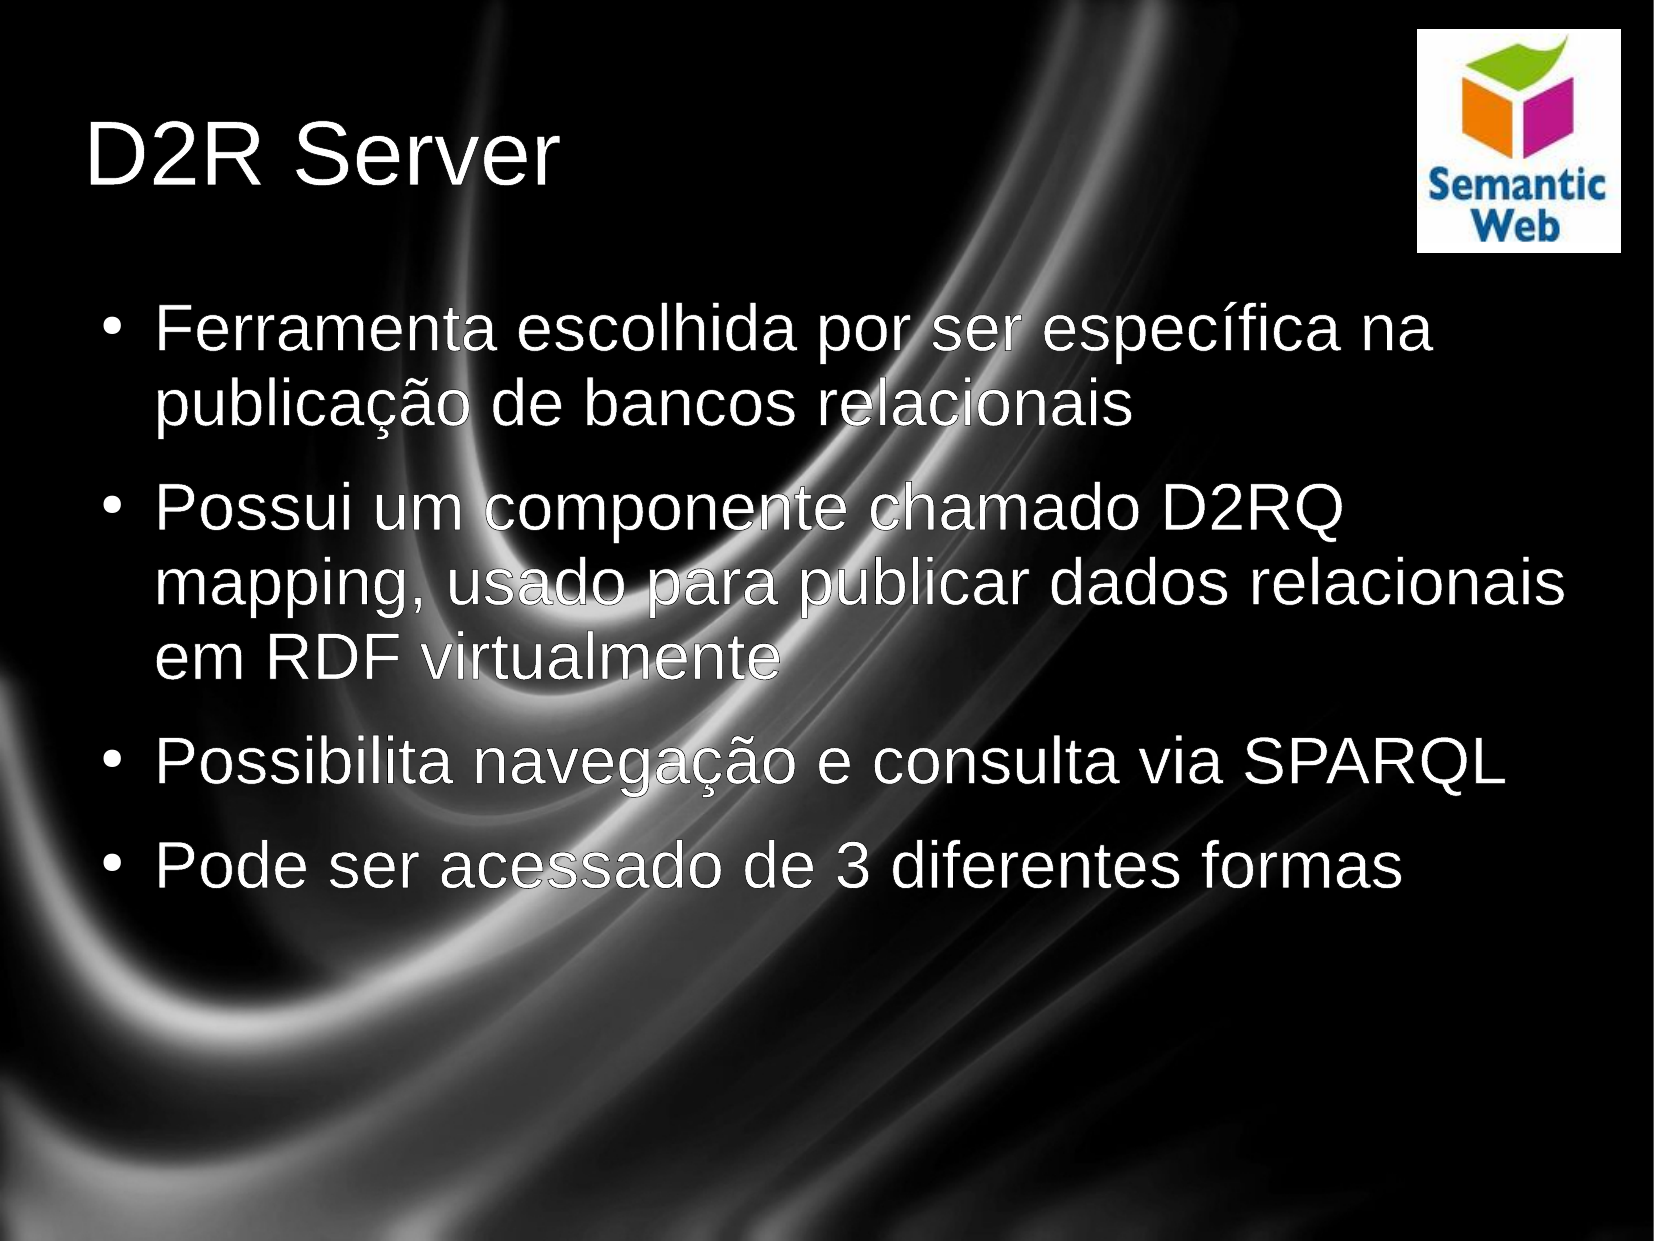

# D2R Server
Ferramenta escolhida por ser específica na publicação de bancos relacionais
Possui um componente chamado D2RQ mapping, usado para publicar dados relacionais em RDF virtualmente
Possibilita navegação e consulta via SPARQL
Pode ser acessado de 3 diferentes formas